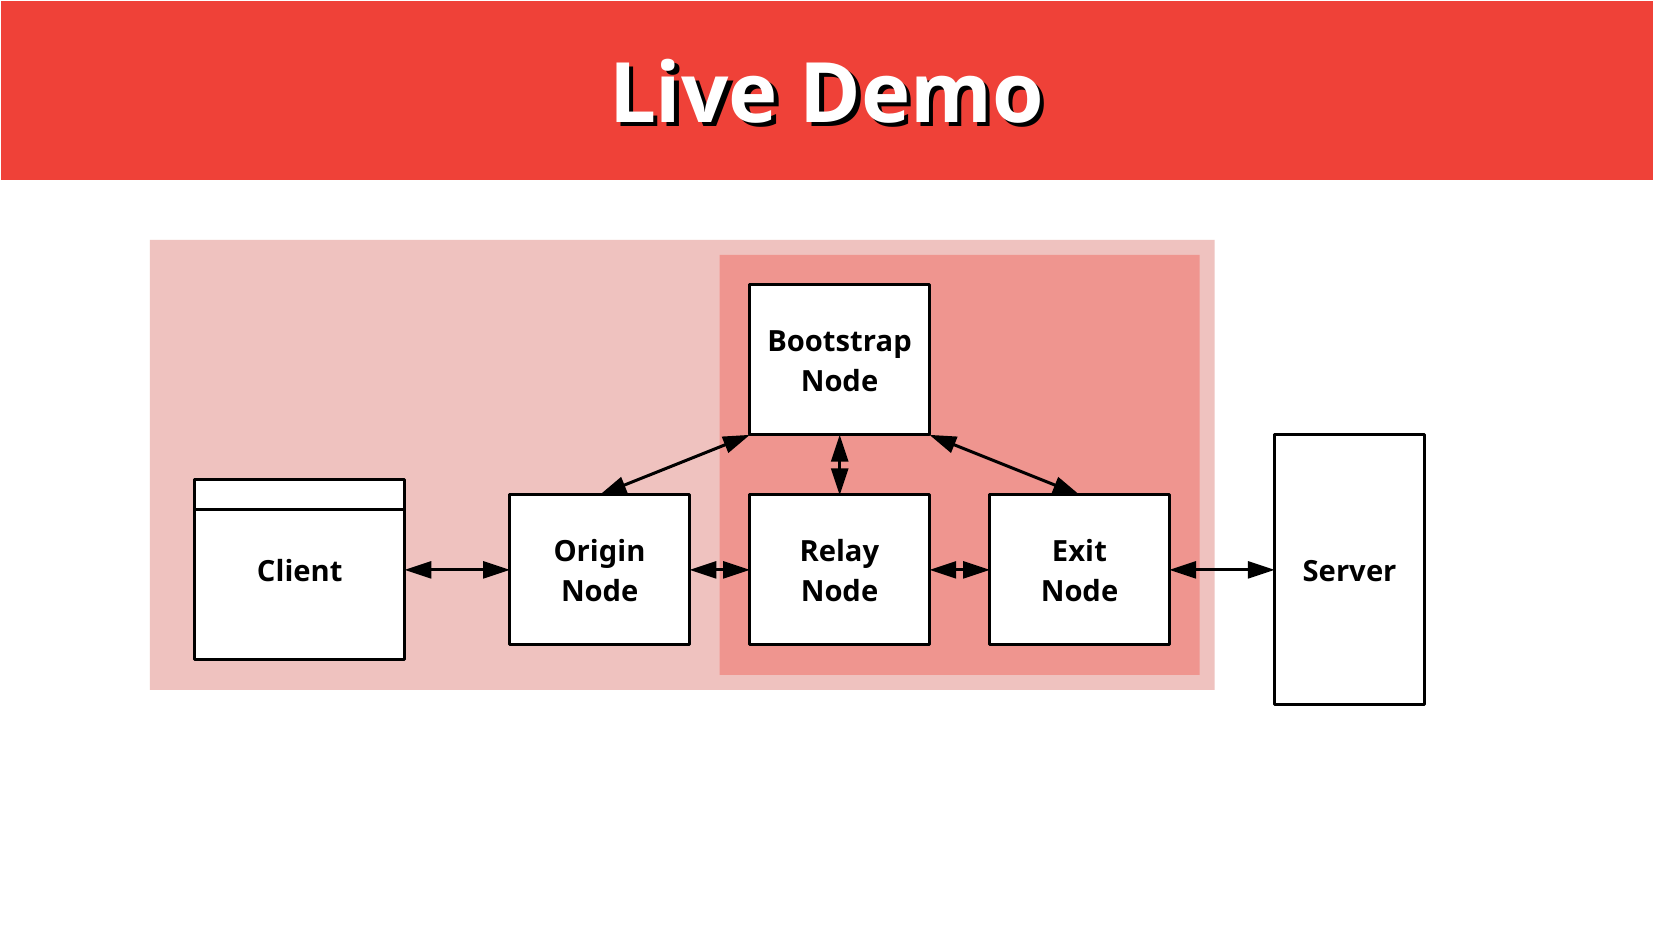

Live Demo
#
Bootstrap Node
Server
Client
Origin Node
Relay Node
Exit
Node